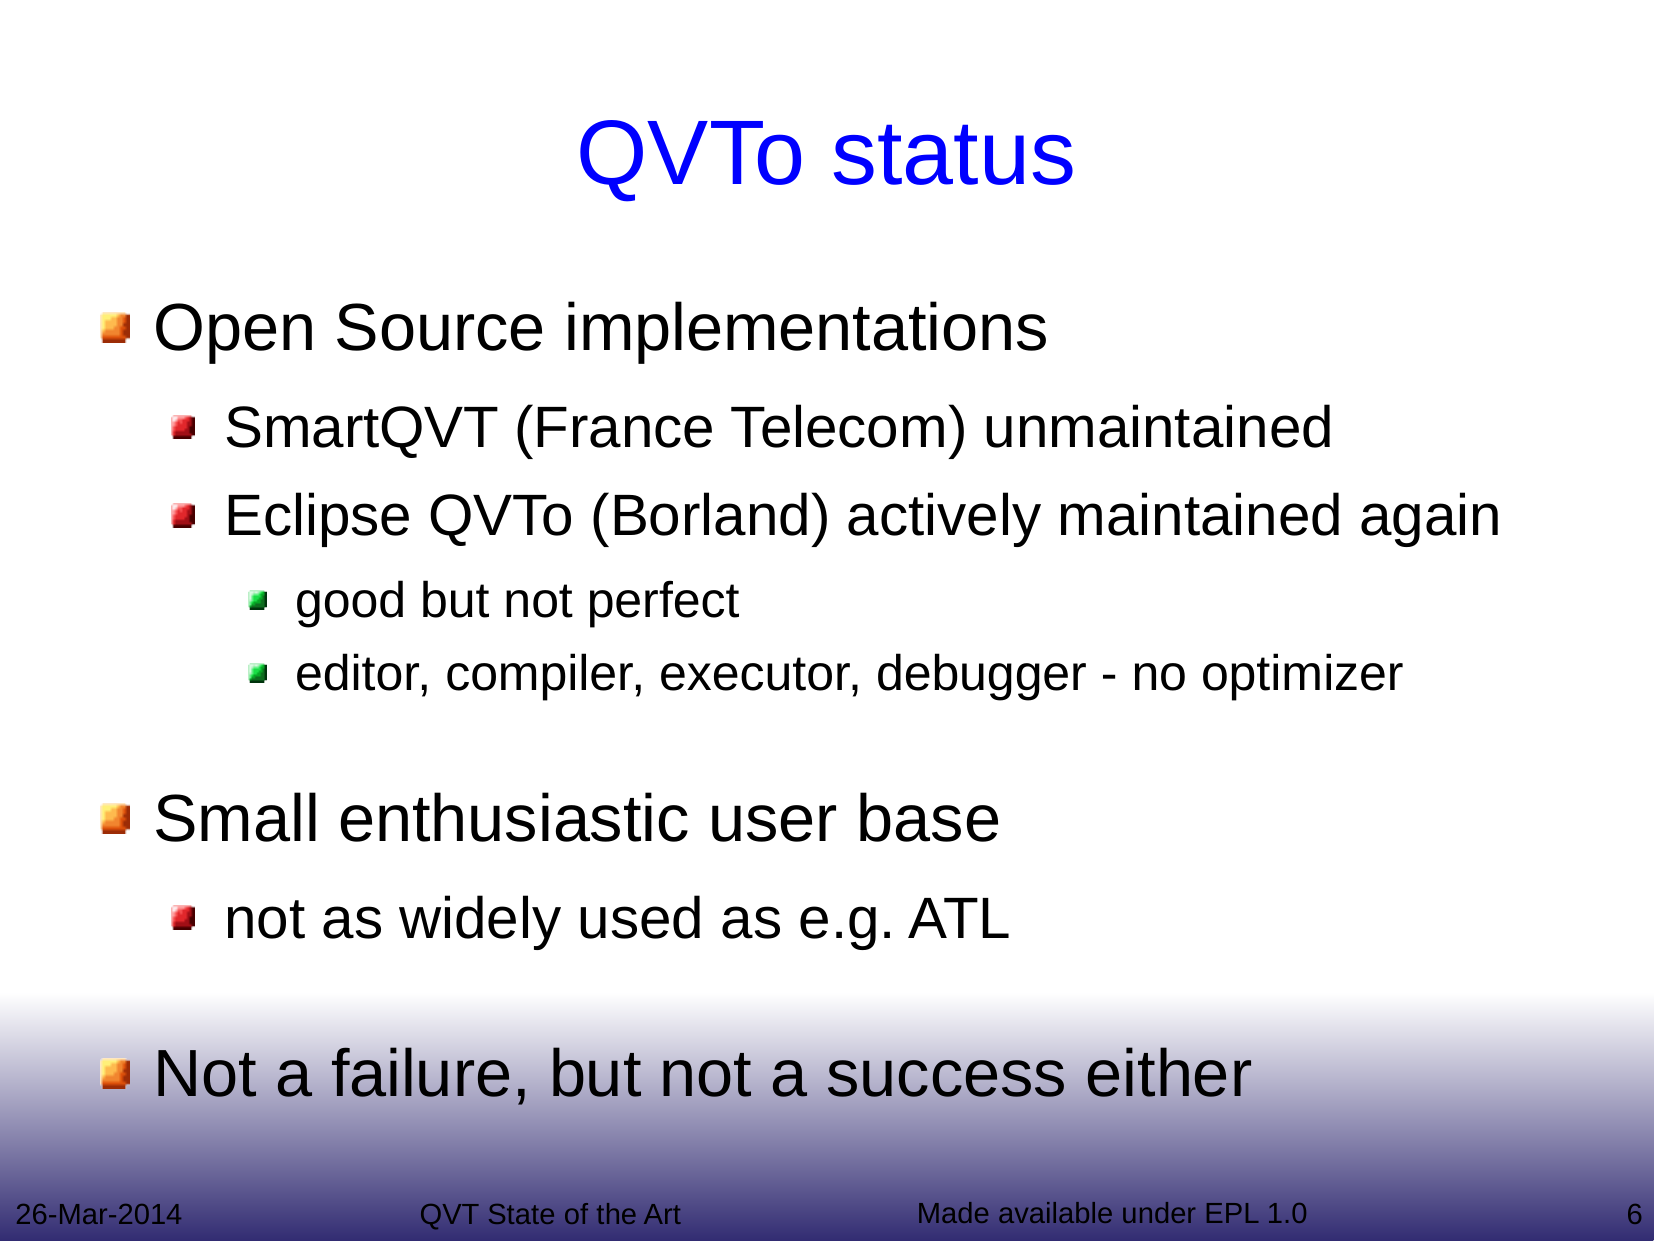

# QVTo status
Open Source implementations
SmartQVT (France Telecom) unmaintained
Eclipse QVTo (Borland) actively maintained again
good but not perfect
editor, compiler, executor, debugger - no optimizer
Small enthusiastic user base
not as widely used as e.g. ATL
Not a failure, but not a success either
26-Mar-2014
QVT State of the Art
6